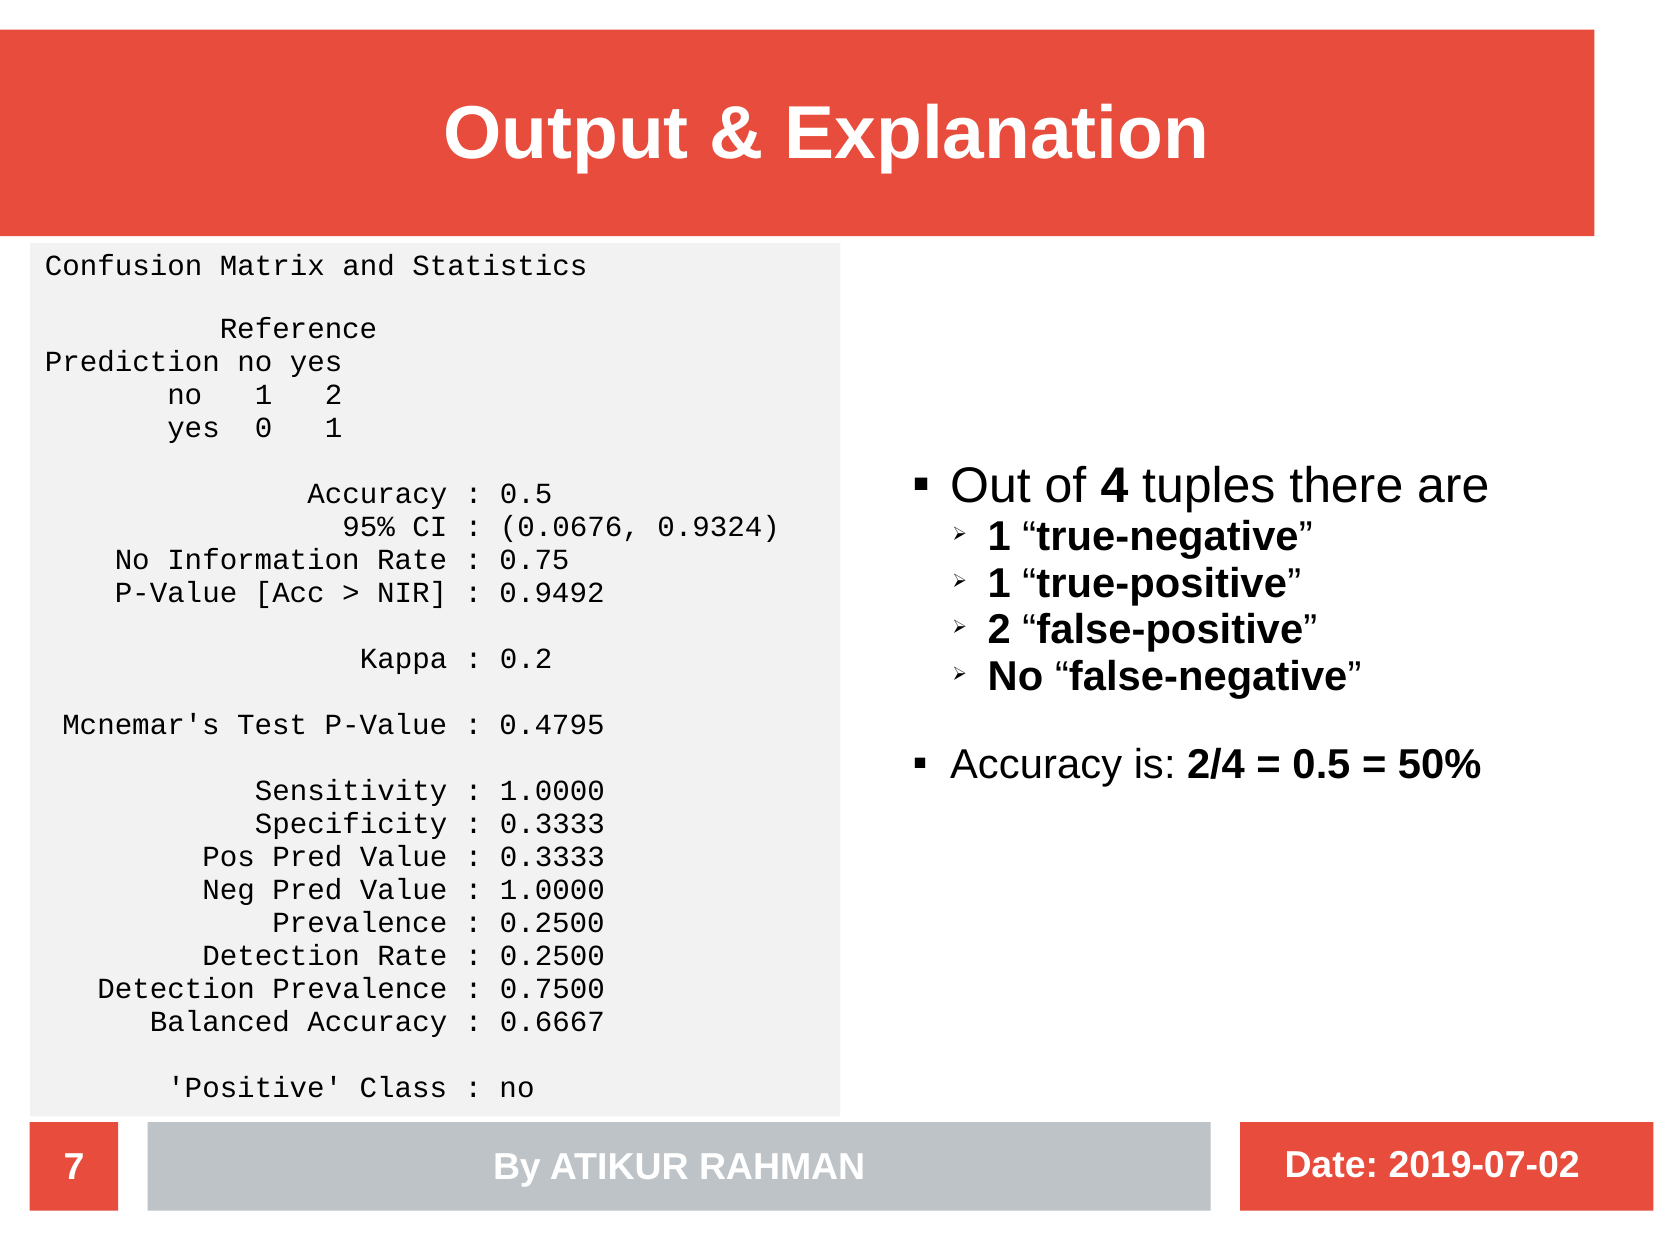

# Output & Explanation
Confusion Matrix and Statistics
 Reference
Prediction no yes
 no 1 2
 yes 0 1
 Accuracy : 0.5
 95% CI : (0.0676, 0.9324)
 No Information Rate : 0.75
 P-Value [Acc > NIR] : 0.9492
 Kappa : 0.2
 Mcnemar's Test P-Value : 0.4795
 Sensitivity : 1.0000
 Specificity : 0.3333
 Pos Pred Value : 0.3333
 Neg Pred Value : 1.0000
 Prevalence : 0.2500
 Detection Rate : 0.2500
 Detection Prevalence : 0.7500
 Balanced Accuracy : 0.6667
 'Positive' Class : no
Out of 4 tuples there are
1 “true-negative”
1 “true-positive”
2 “false-positive”
No “false-negative”
Accuracy is: 2/4 = 0.5 = 50%
7
By ATIKUR RAHMAN
Date: 2019-07-02